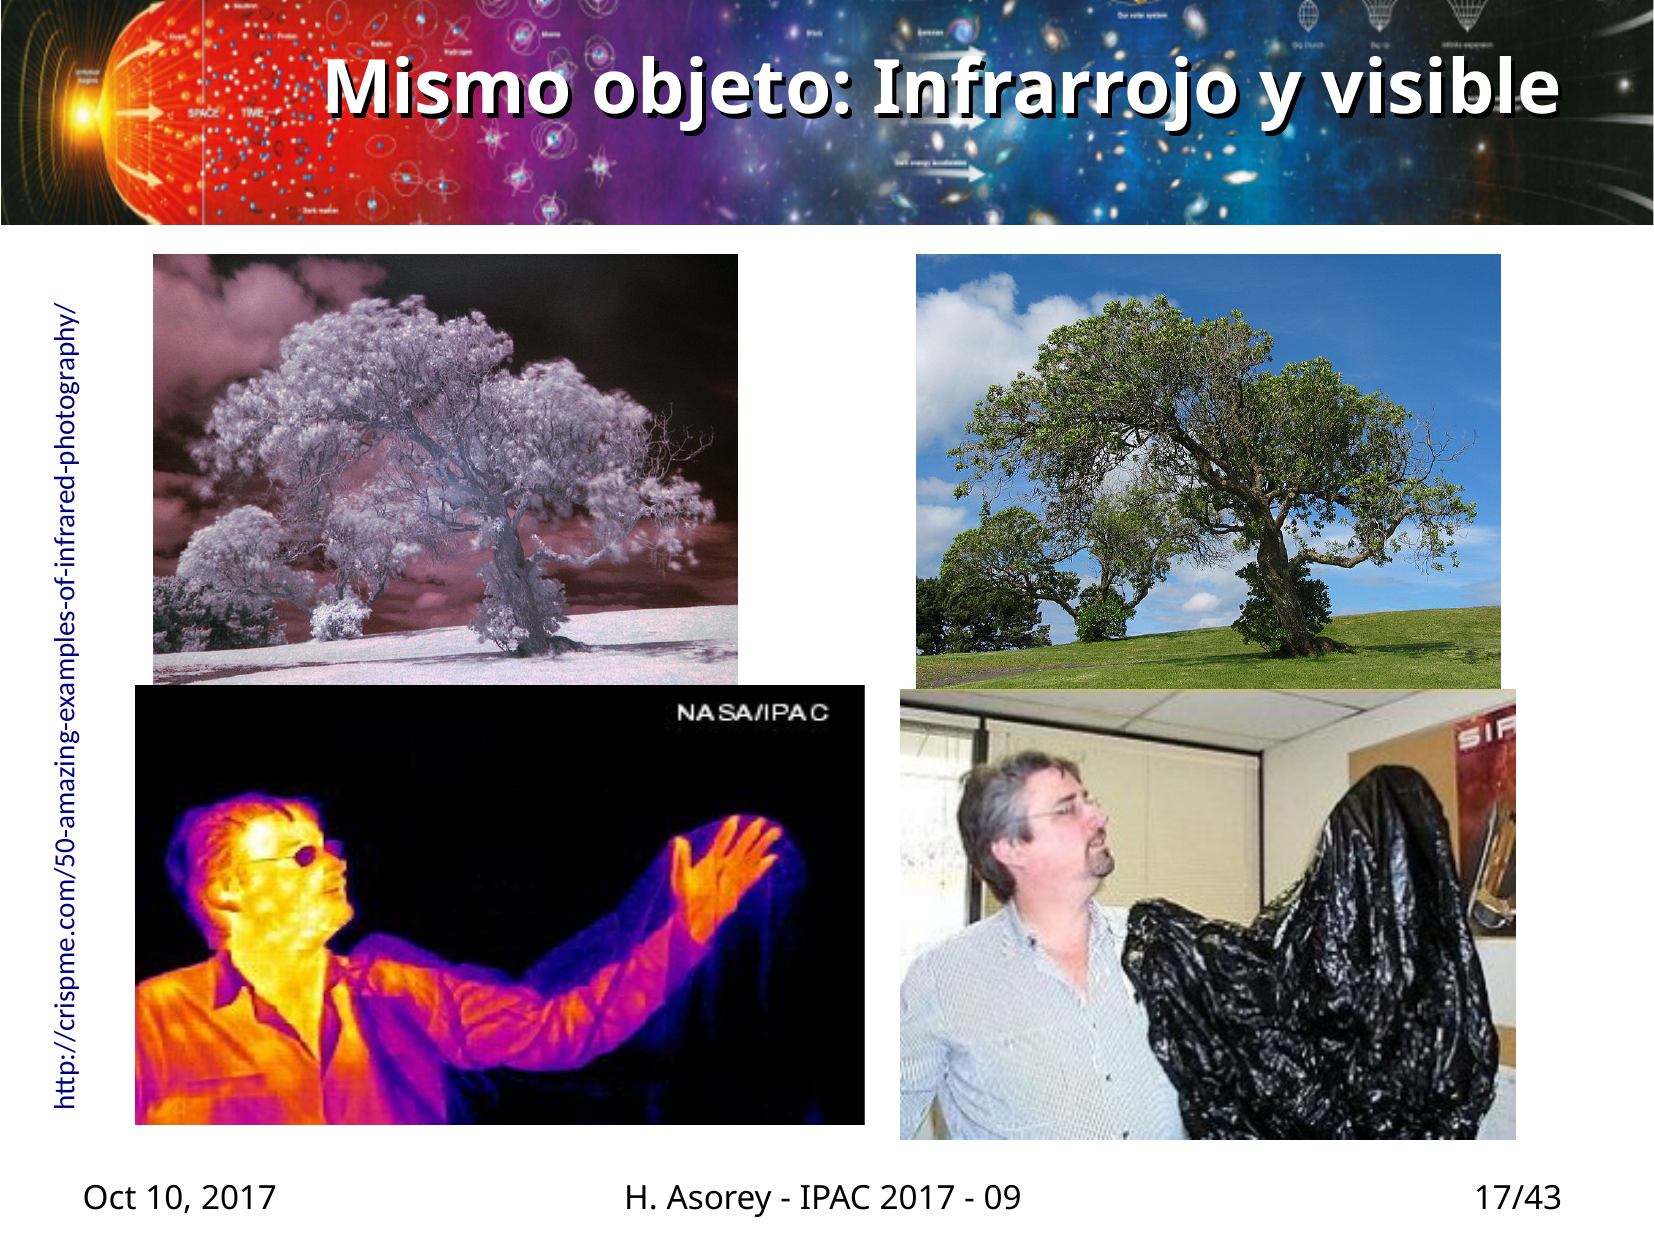

# Mismo objeto: Infrarrojo y visible
http://crispme.com/50-amazing-examples-of-infrared-photography/
Oct 10, 2017
H. Asorey - IPAC 2017 - 09
17